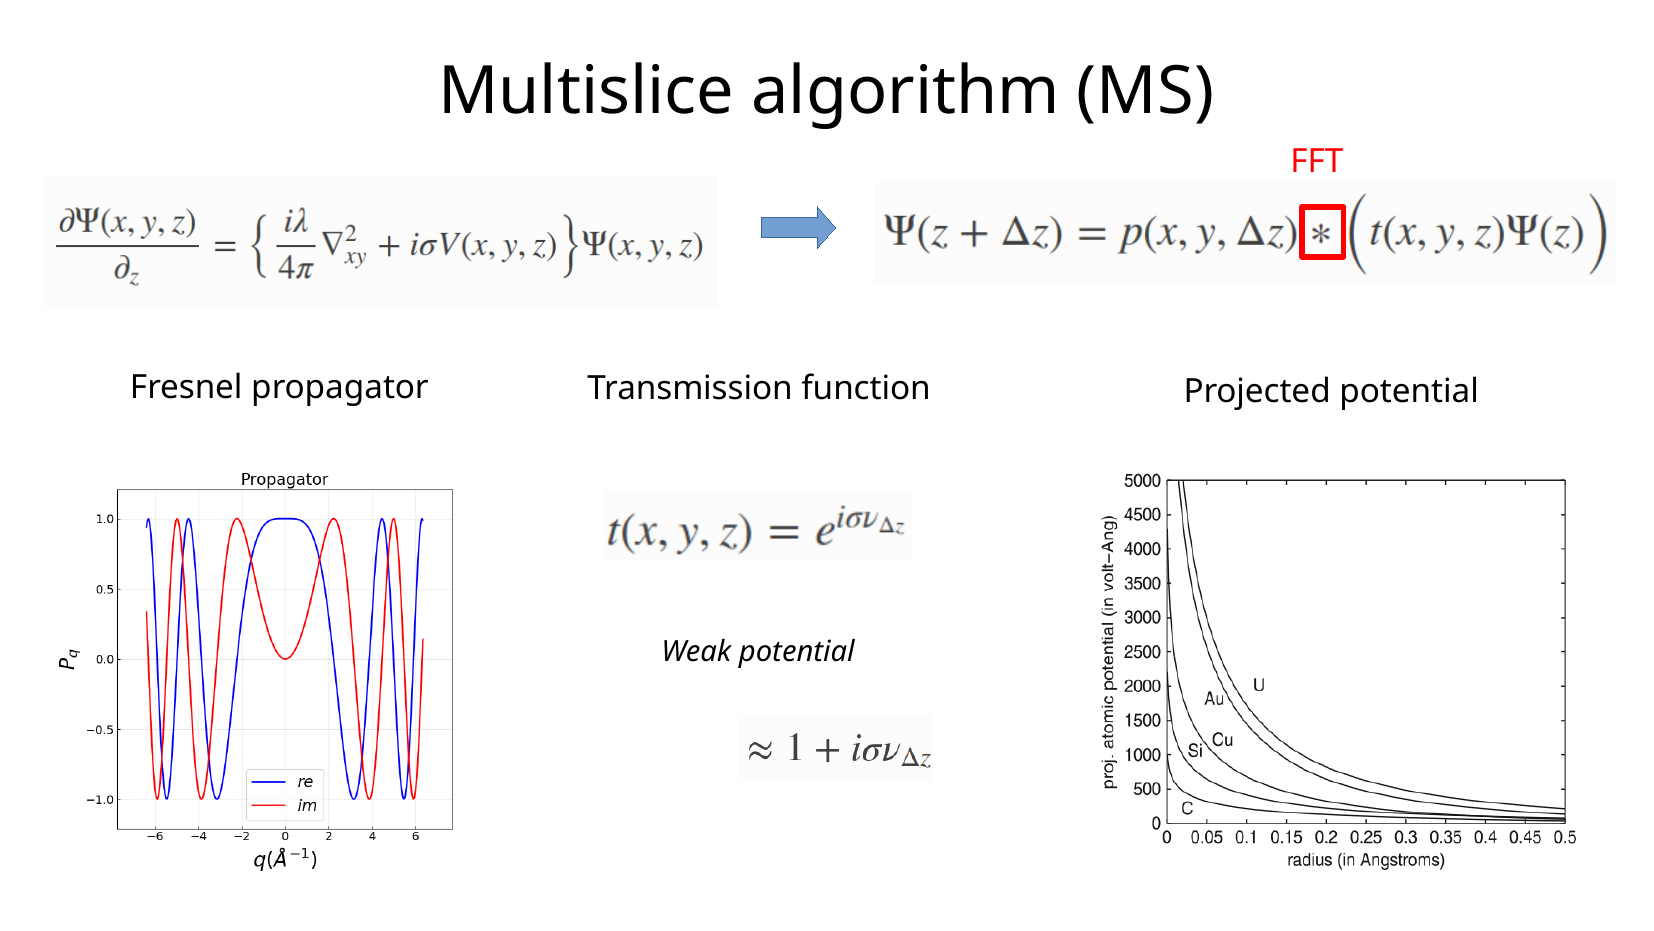

# Multislice algorithm (MS)
Multislice algorithm (MS)
FFT
Transmission function
Projected potential
Fresnel propagator
Weak potential